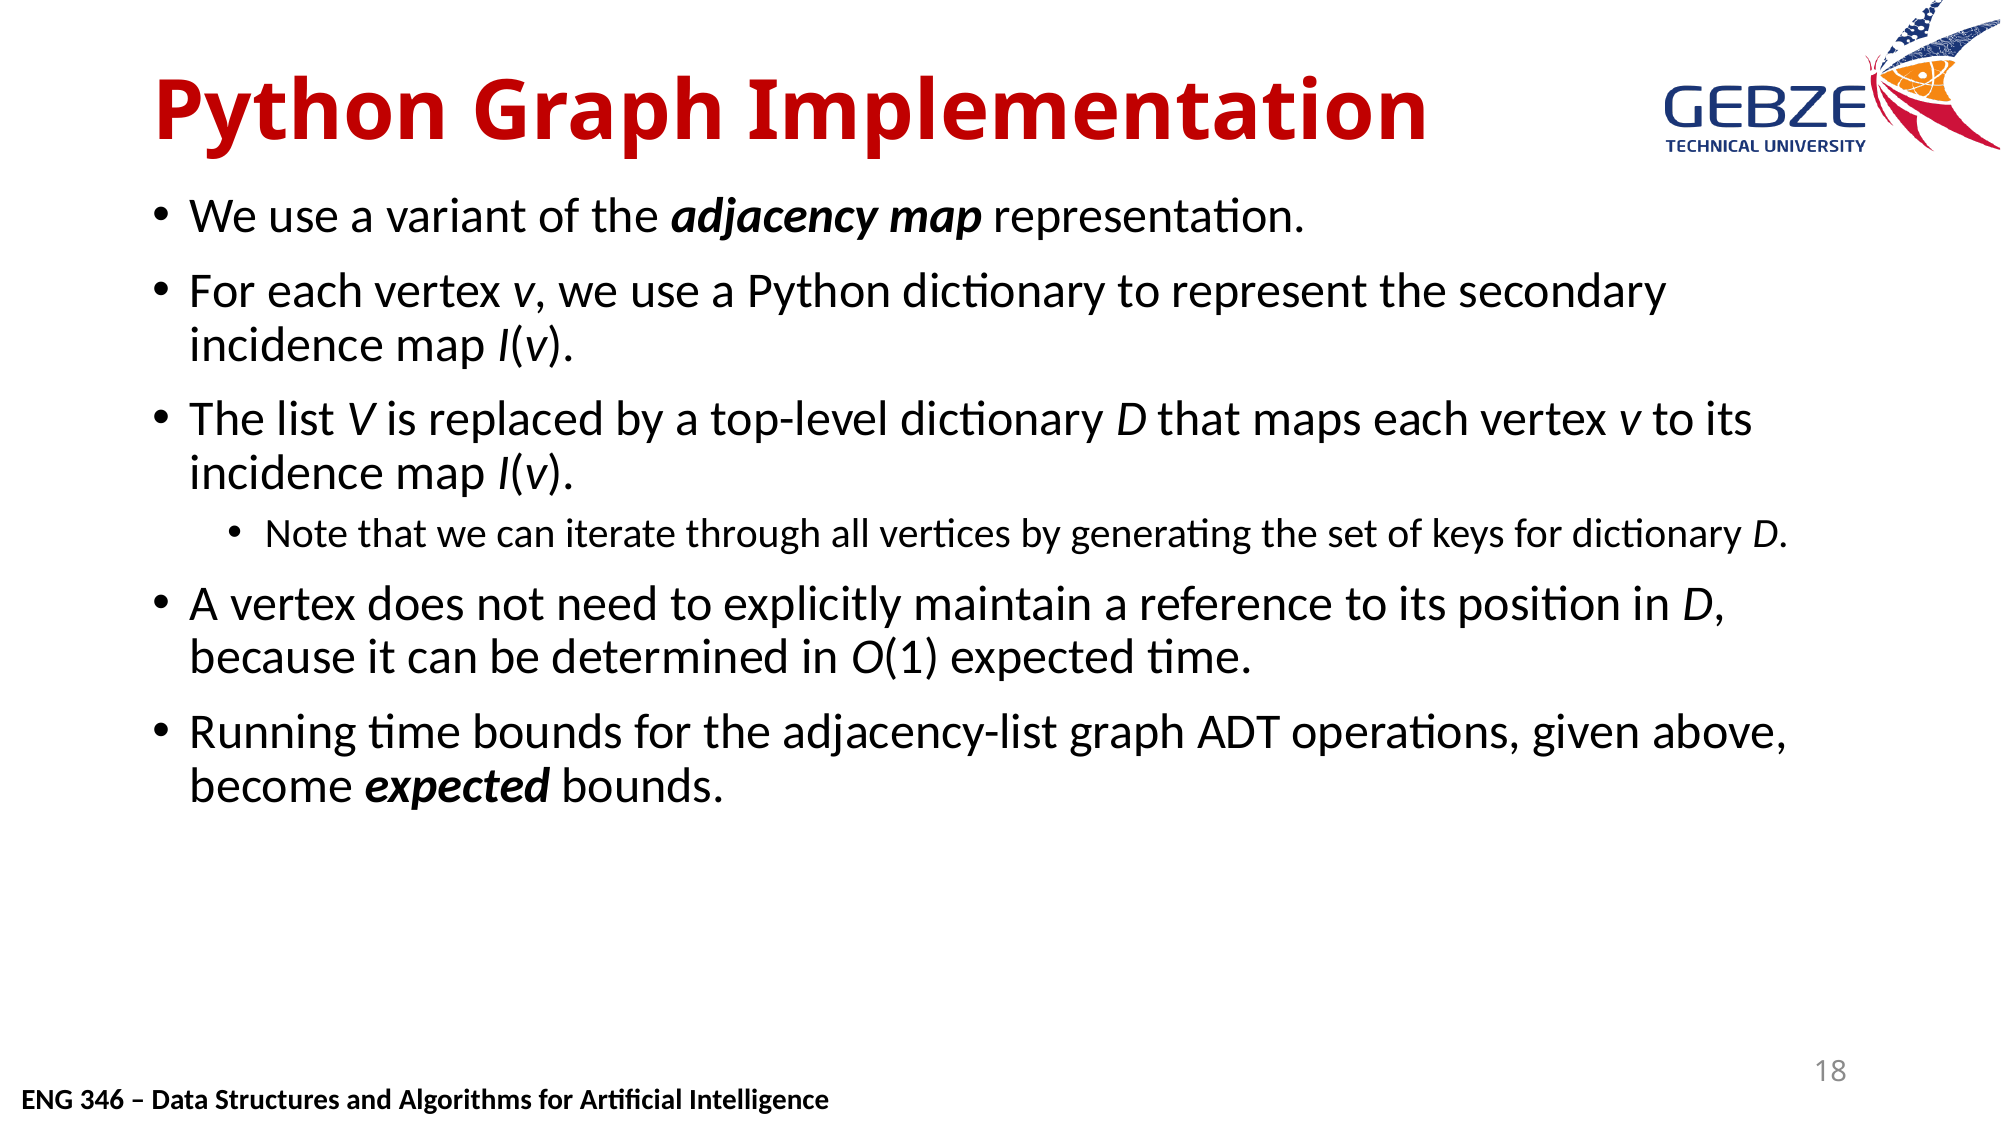

# Python Graph Implementation
We use a variant of the adjacency map representation.
For each vertex v, we use a Python dictionary to represent the secondary incidence map I(v).
The list V is replaced by a top-level dictionary D that maps each vertex v to its incidence map I(v).
Note that we can iterate through all vertices by generating the set of keys for dictionary D.
A vertex does not need to explicitly maintain a reference to its position in D, because it can be determined in O(1) expected time.
Running time bounds for the adjacency-list graph ADT operations, given above, become expected bounds.